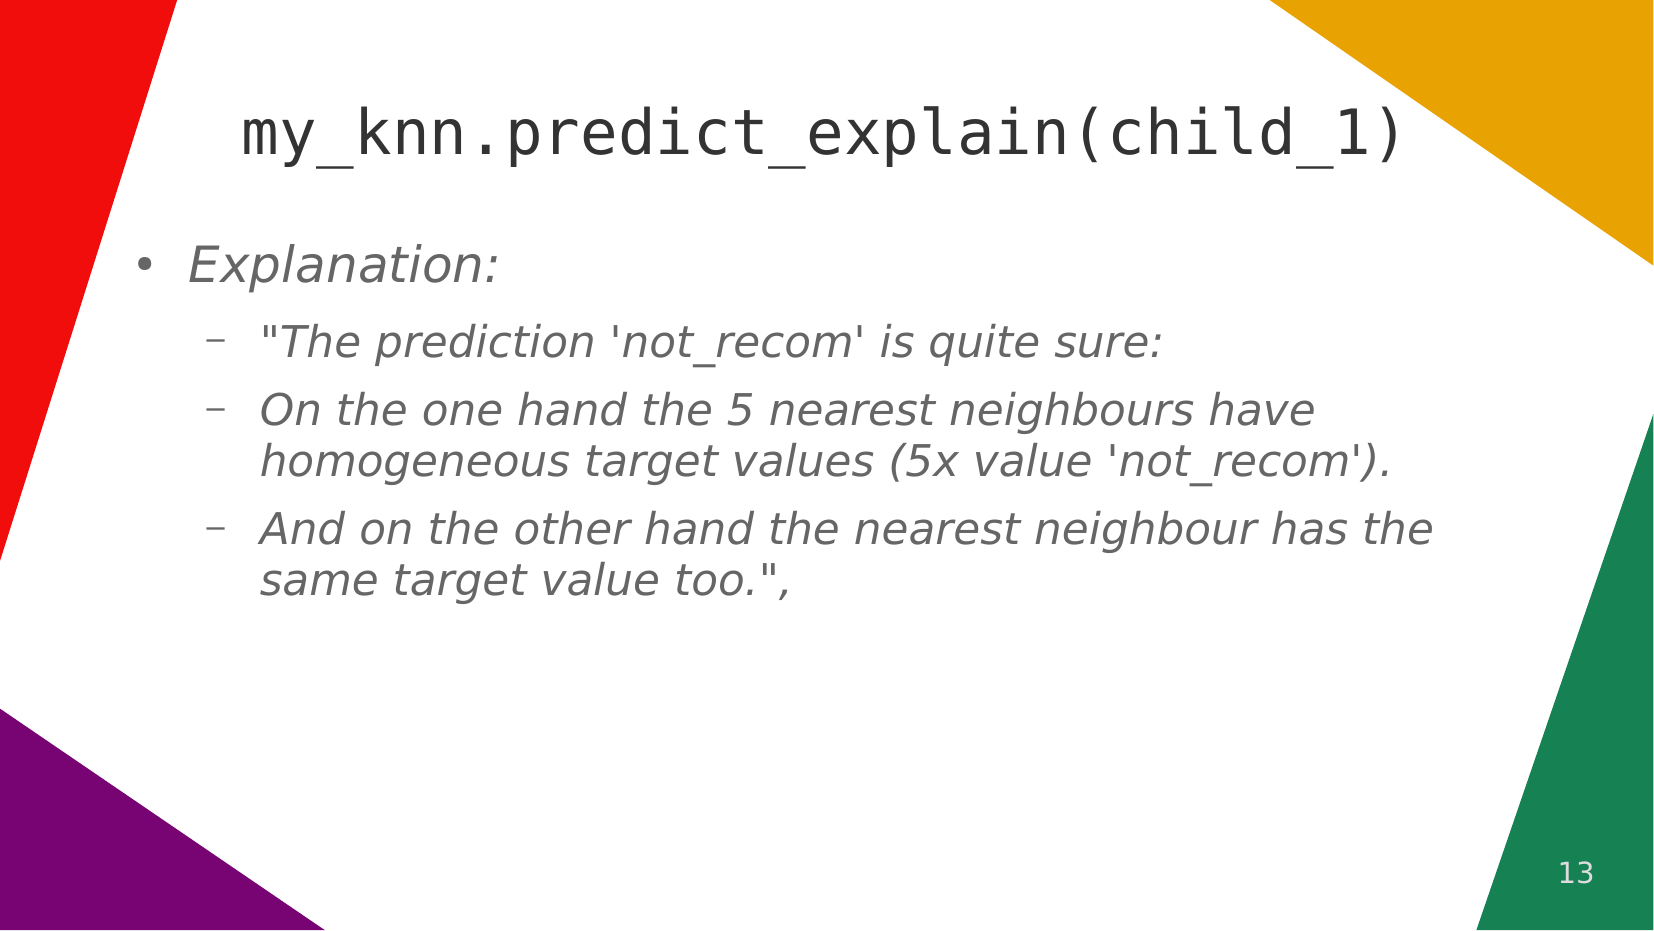

# my_knn.predict_explain(child_1)
Explanation:
"The prediction 'not_recom' is quite sure:
On the one hand the 5 nearest neighbours have homogeneous target values (5x value 'not_recom').
And on the other hand the nearest neighbour has the same target value too.",
13